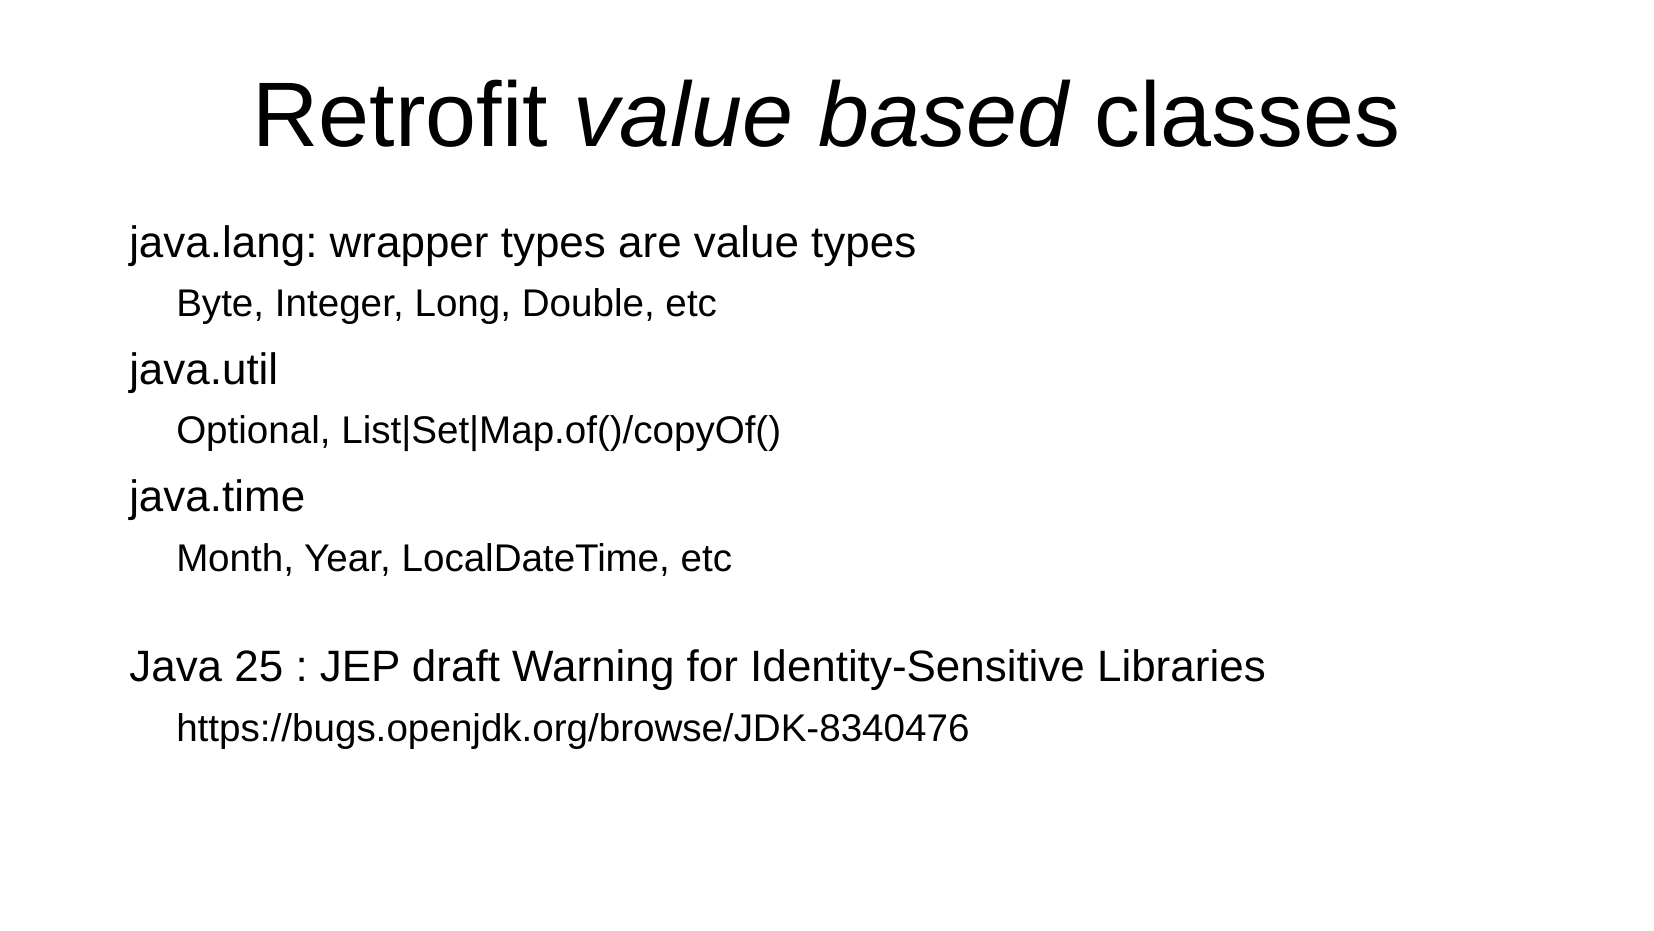

# Retrofit value based classes
java.lang: wrapper types are value types
Byte, Integer, Long, Double, etc
java.util
Optional, List|Set|Map.of()/copyOf()
java.time
Month, Year, LocalDateTime, etc
Java 25 : JEP draft Warning for Identity-Sensitive Libraries
https://bugs.openjdk.org/browse/JDK-8340476